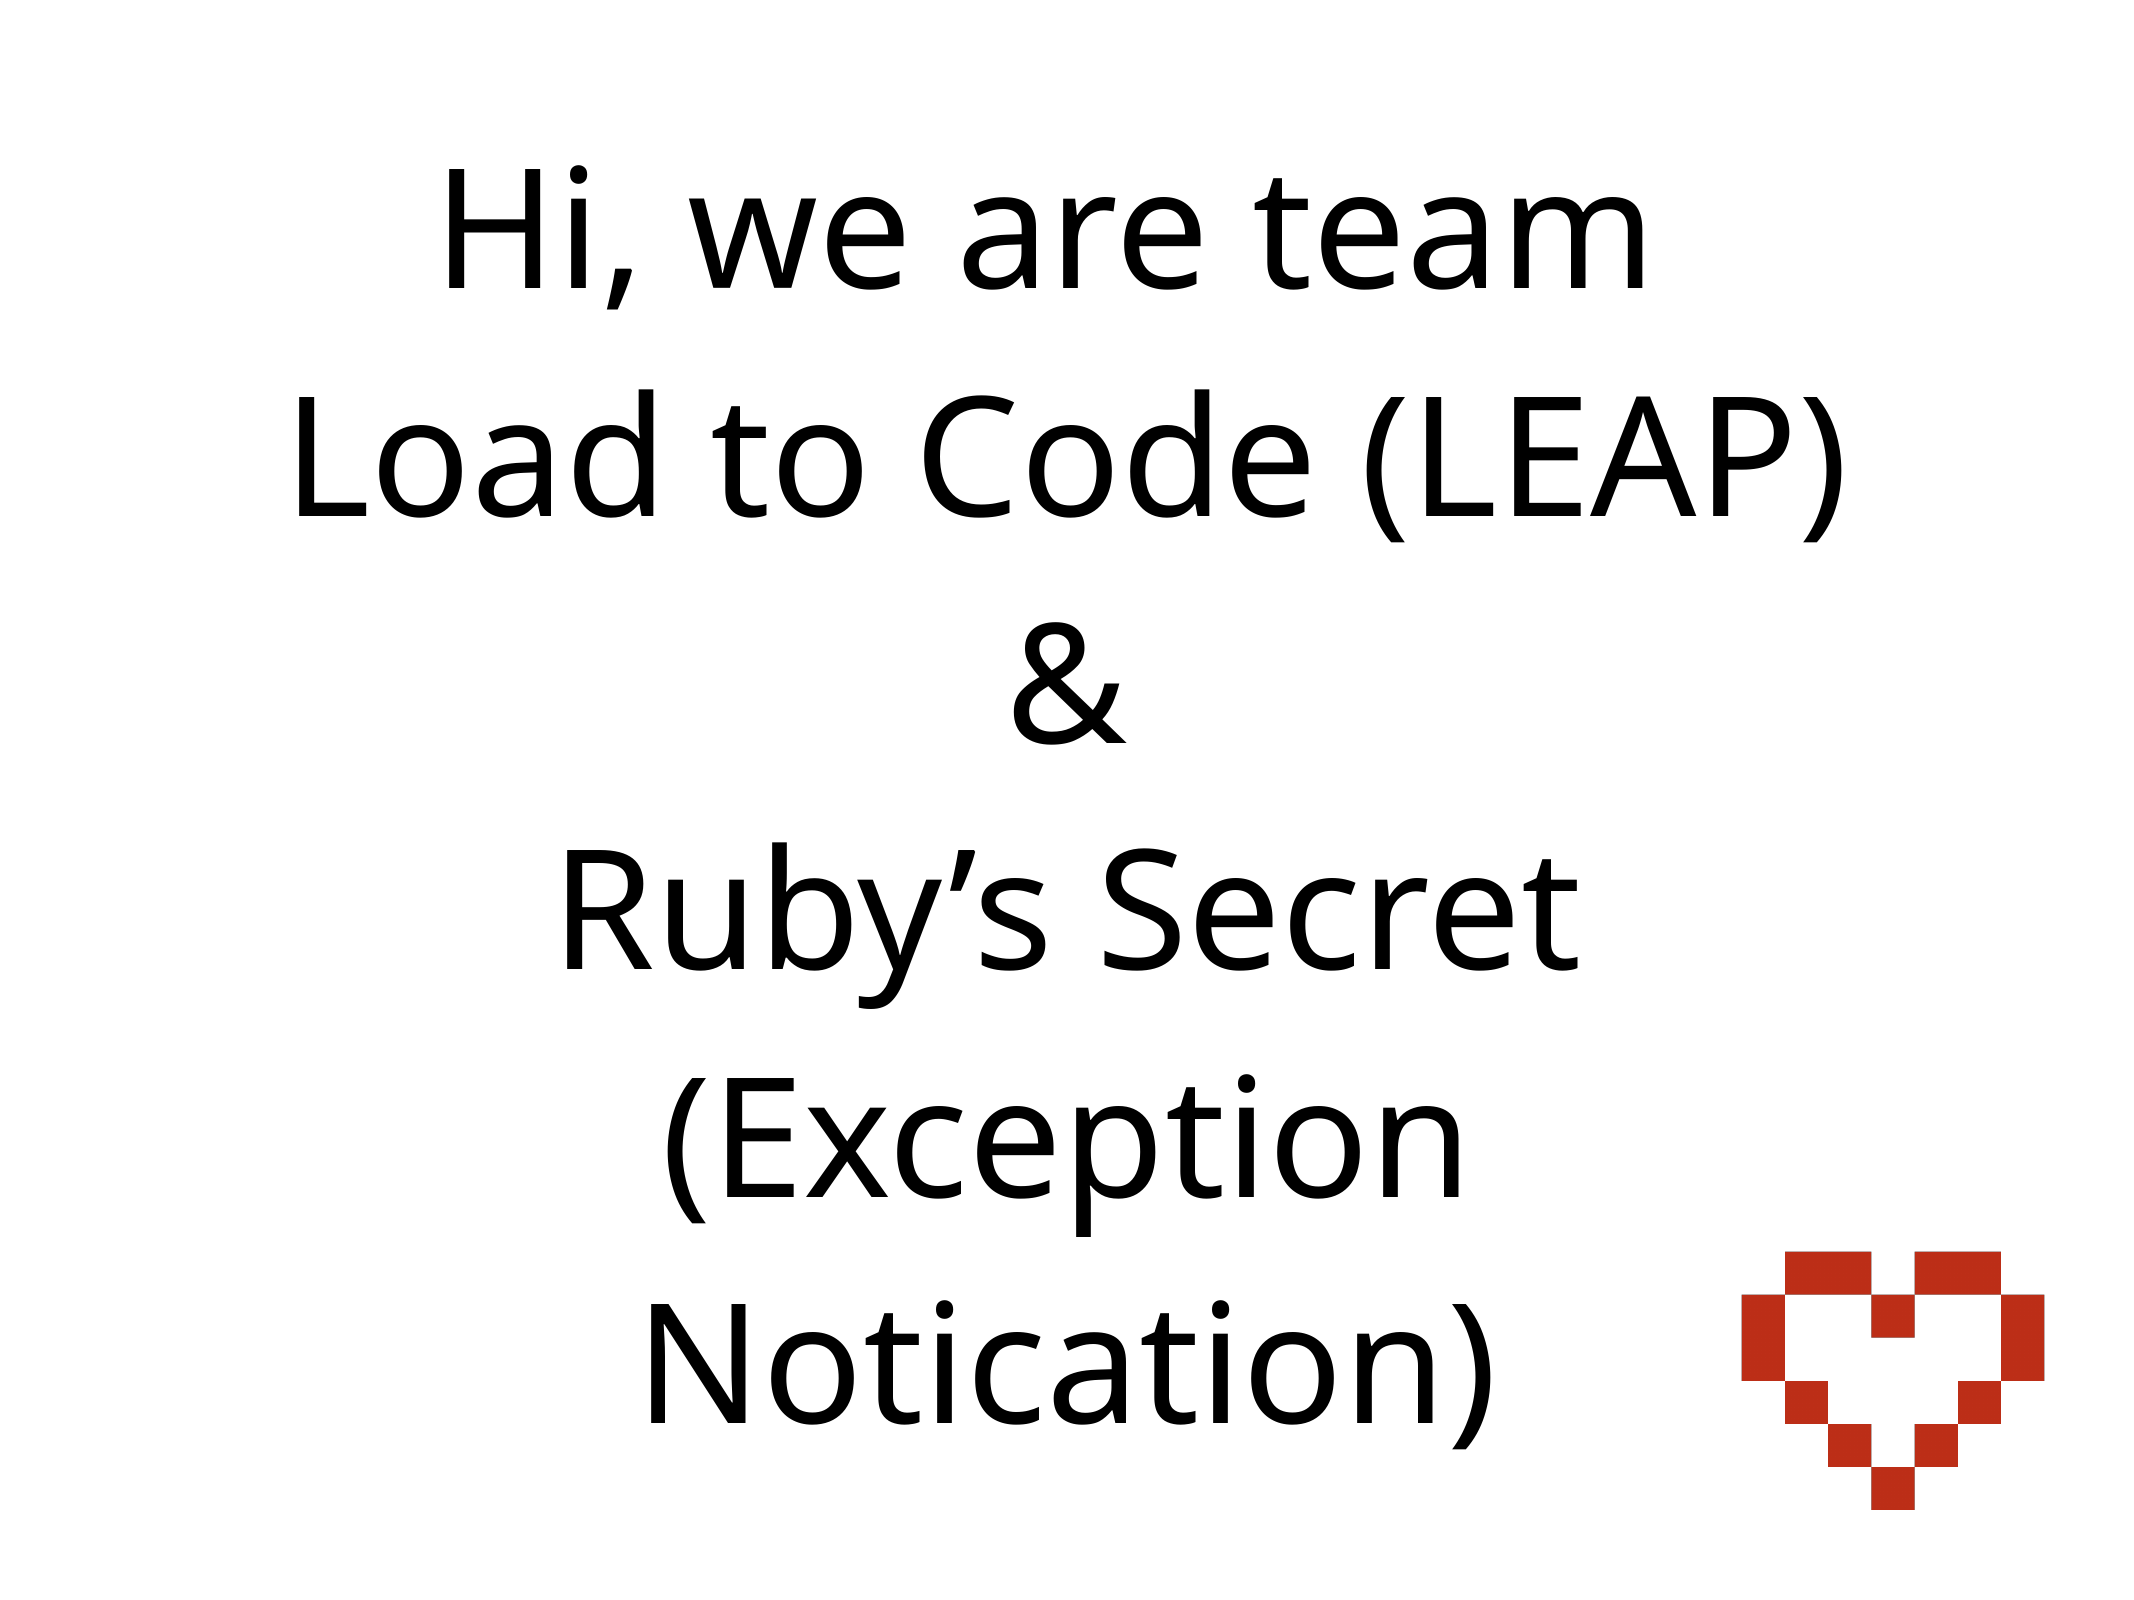

Hi, we are team
Load to Code (LEAP)
&
Ruby’s Secret
(Exception Notication)